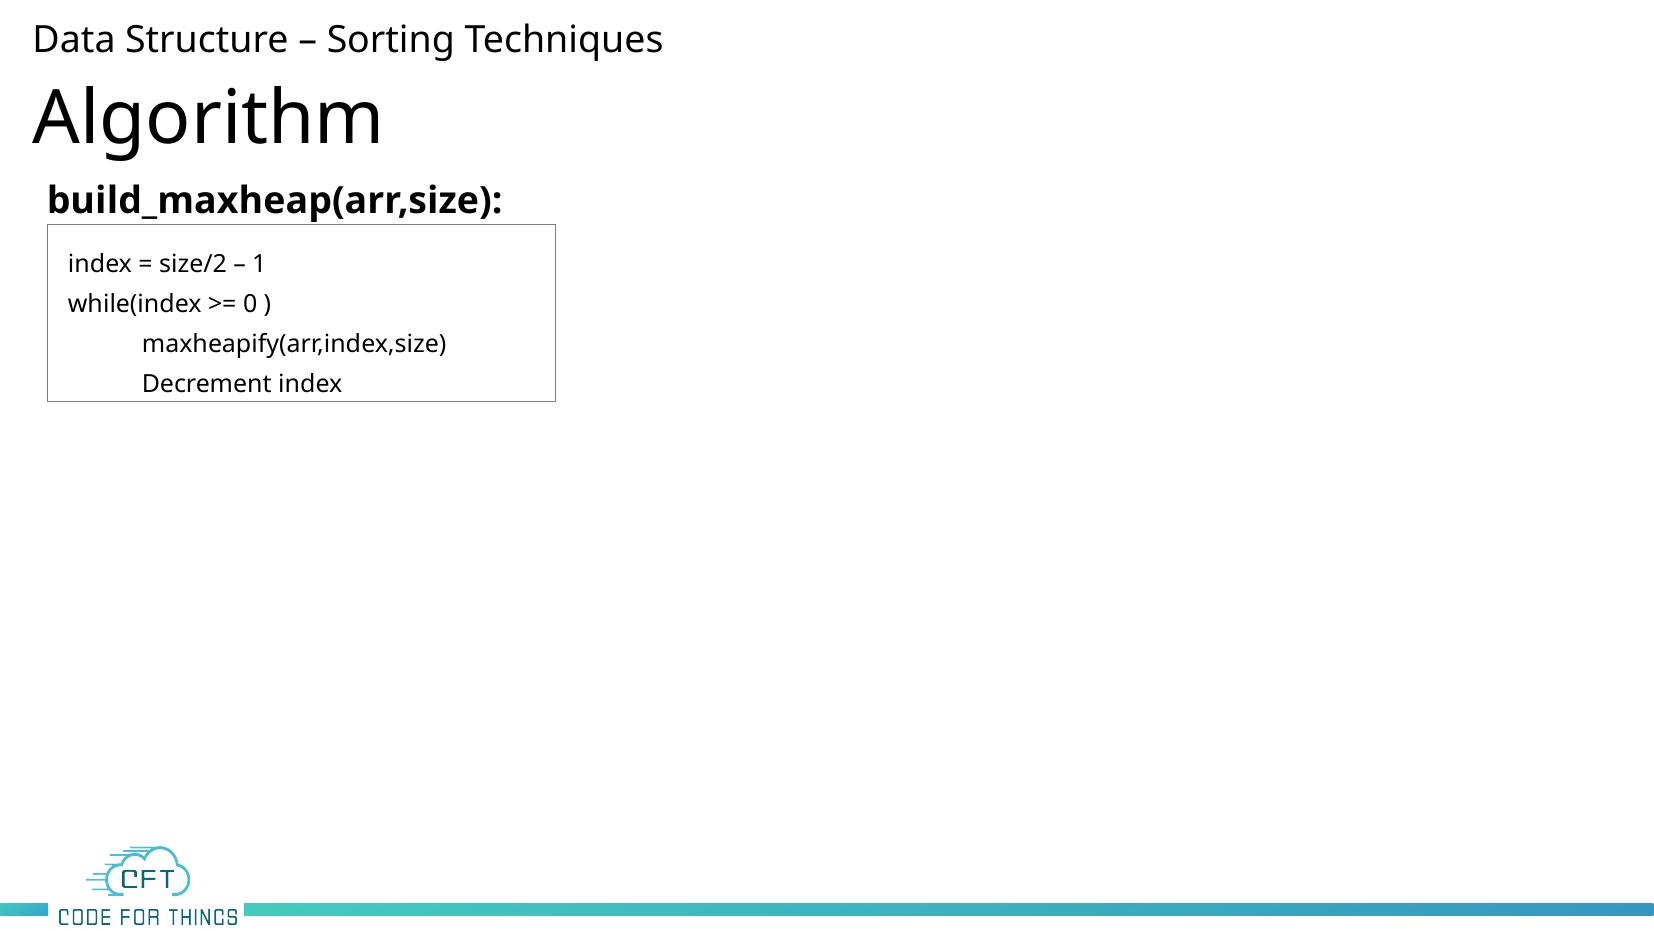

# Data Structure – Sorting Techniques Algorithm
build_maxheap(arr,size):
index = size/2 – 1
while(index >= 0 )
	maxheapify(arr,index,size)
	Decrement index